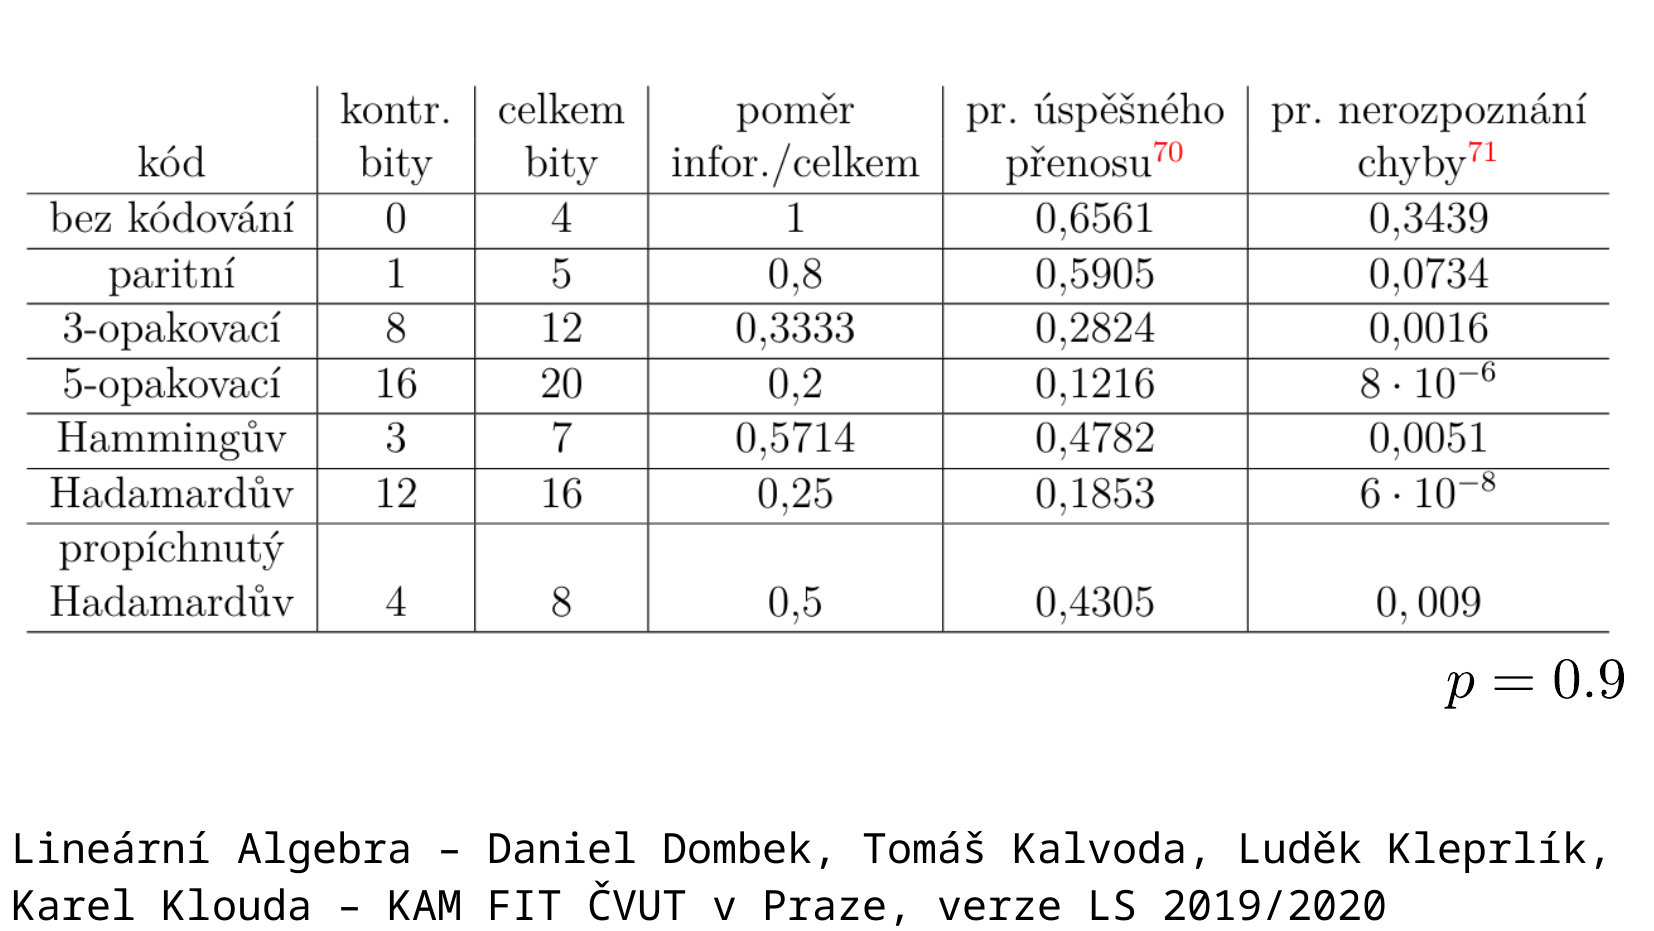

#
Lineární Algebra – Daniel Dombek, Tomáš Kalvoda, Luděk Kleprlík, Karel Klouda – KAM FIT ČVUT v Praze, verze LS 2019/2020